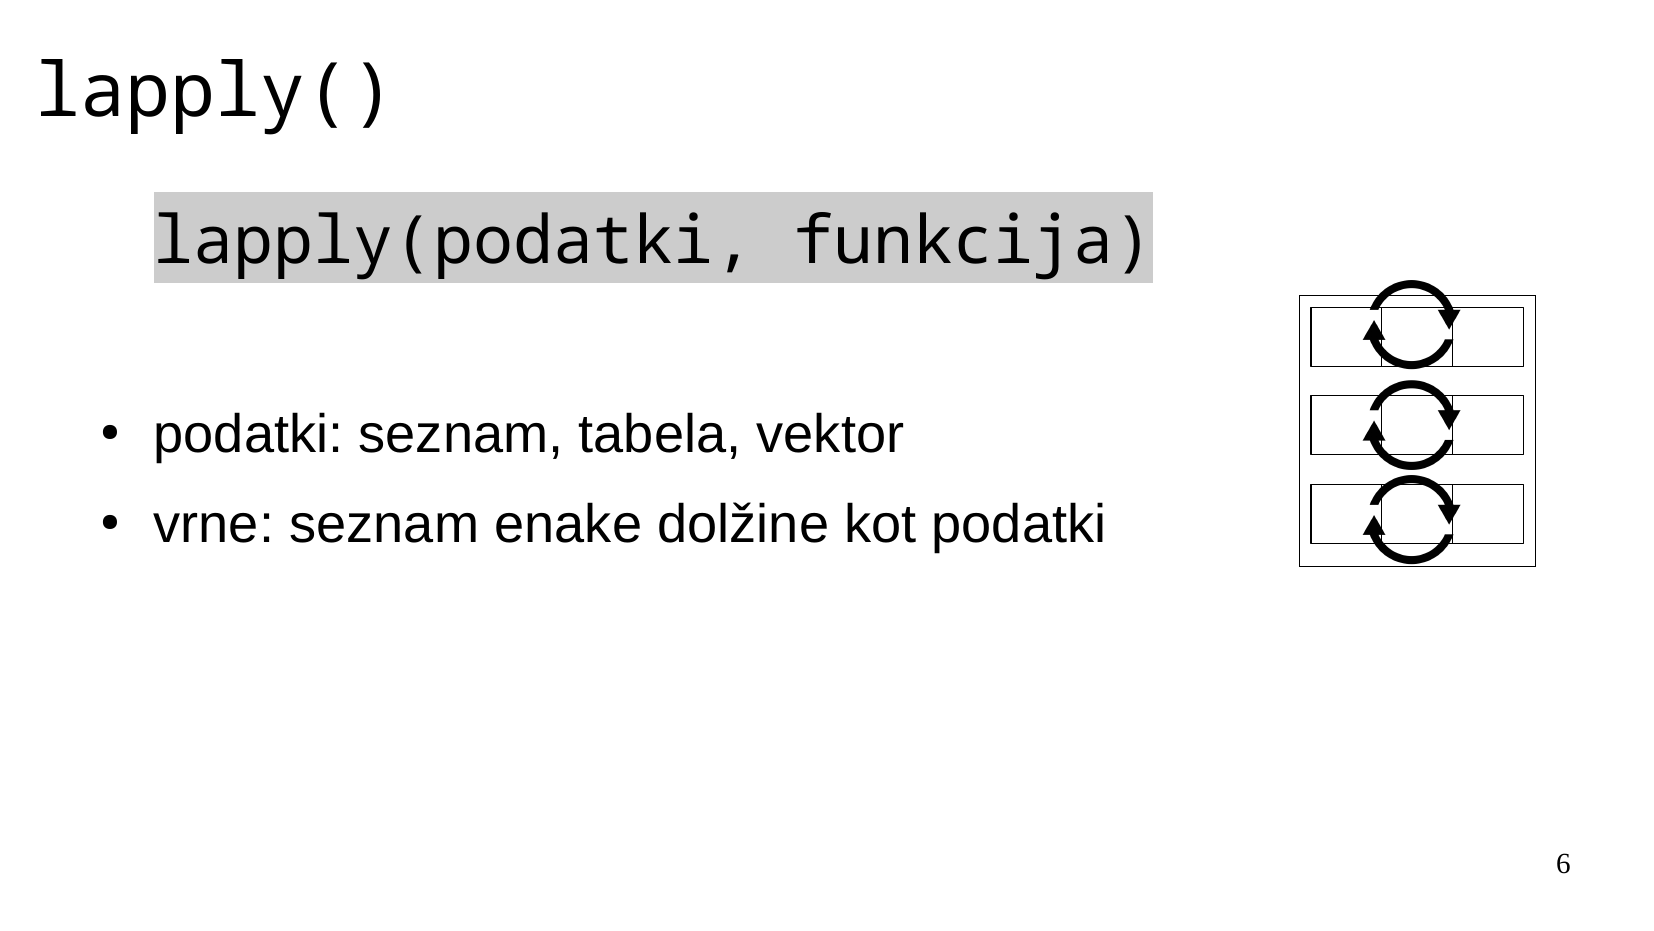

# lapply()
lapply(podatki, funkcija)
podatki: seznam, tabela, vektor
vrne: seznam enake dolžine kot podatki
6